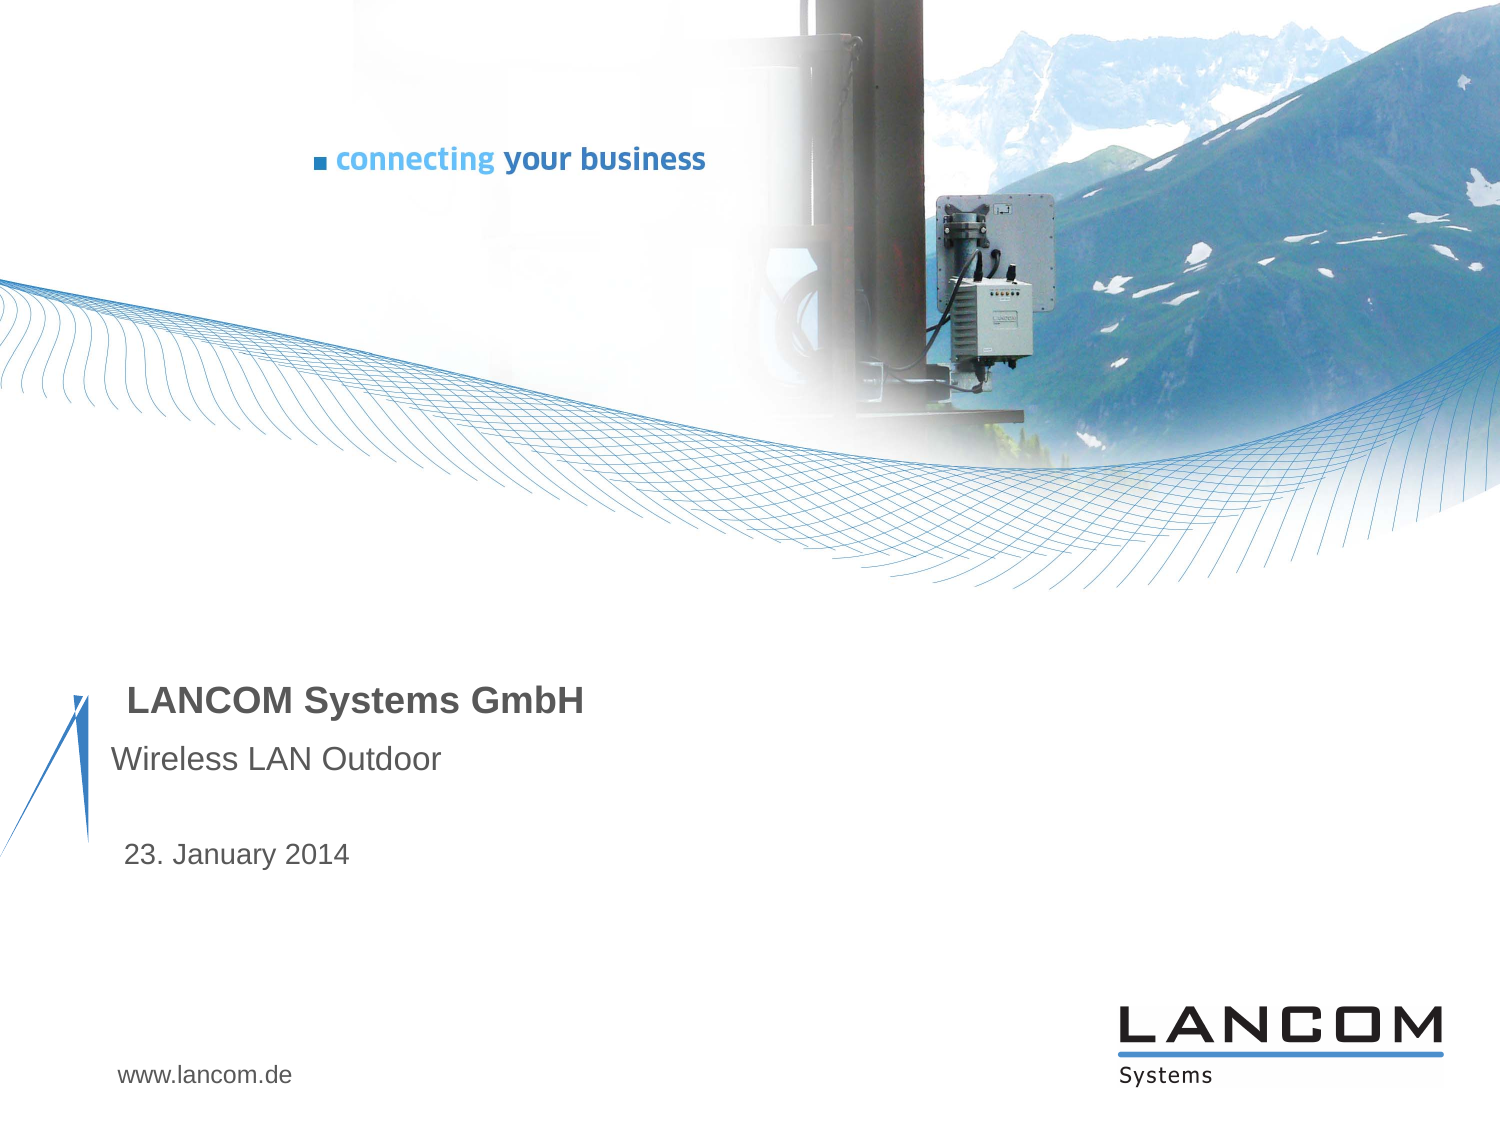

LANCOM Systems GmbH
# Wireless LAN Outdoor
23. January 2014